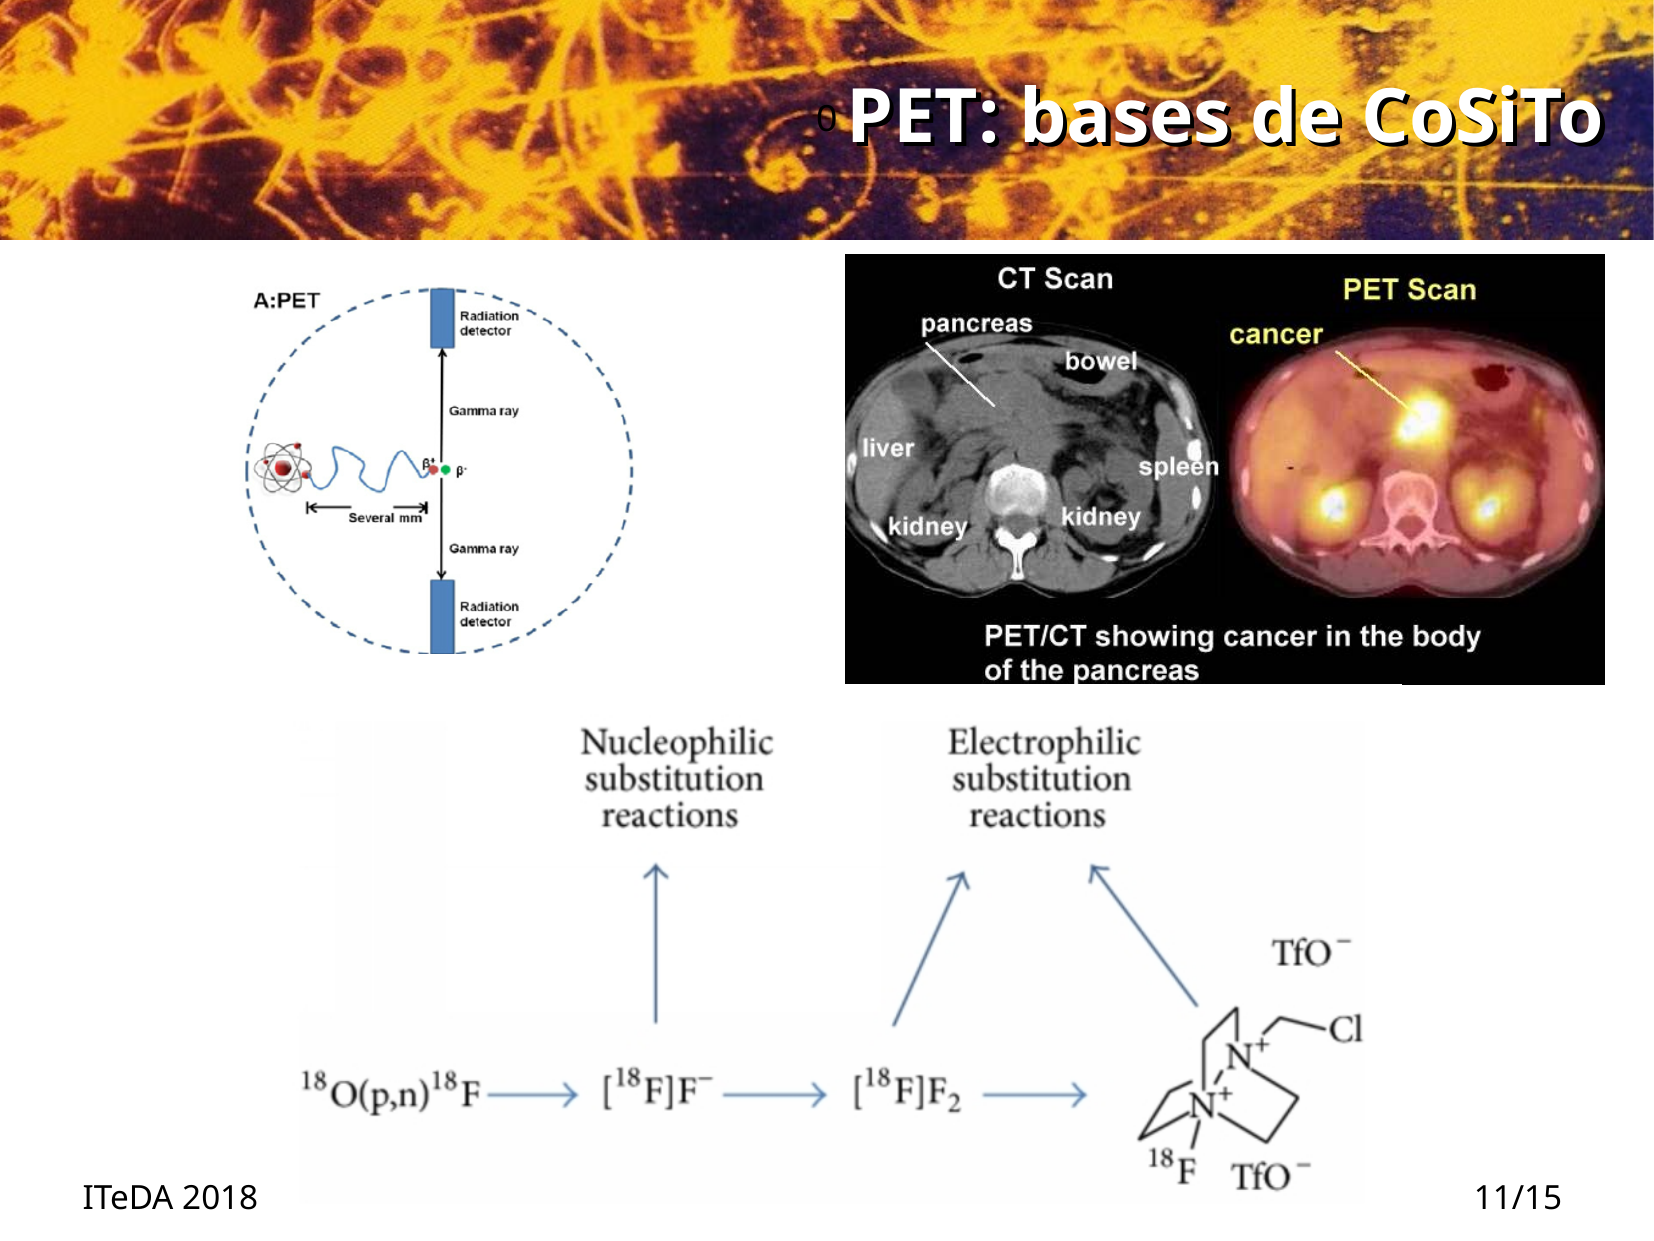

# PET: bases de CoSiTo
ITeDA 2018
Asorey - CoSiTo - Encuentro 0
11